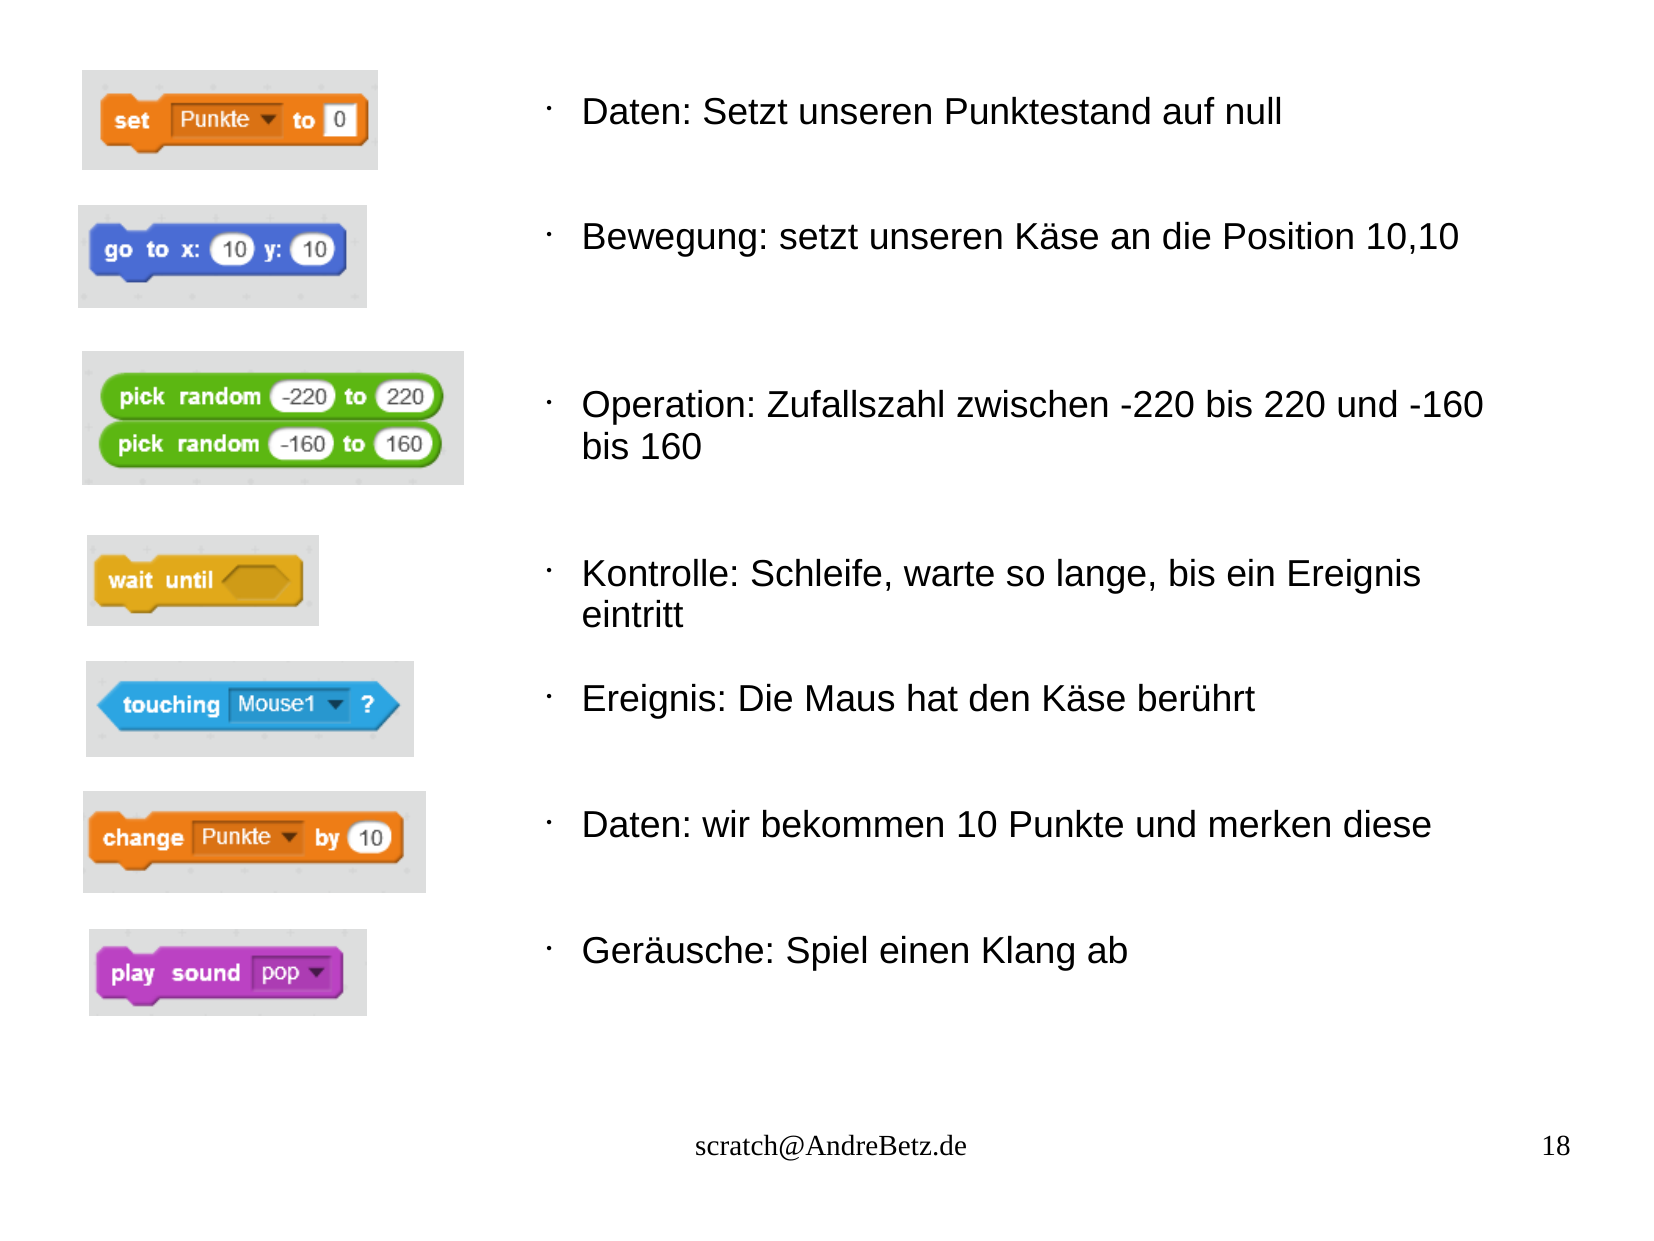

Daten: Setzt unseren Punktestand auf null
Bewegung: setzt unseren Käse an die Position 10,10
Operation: Zufallszahl zwischen -220 bis 220 und -160 bis 160
Kontrolle: Schleife, warte so lange, bis ein Ereignis eintritt
Ereignis: Die Maus hat den Käse berührt
Daten: wir bekommen 10 Punkte und merken diese
Geräusche: Spiel einen Klang ab
 scratch@AndreBetz.de
18